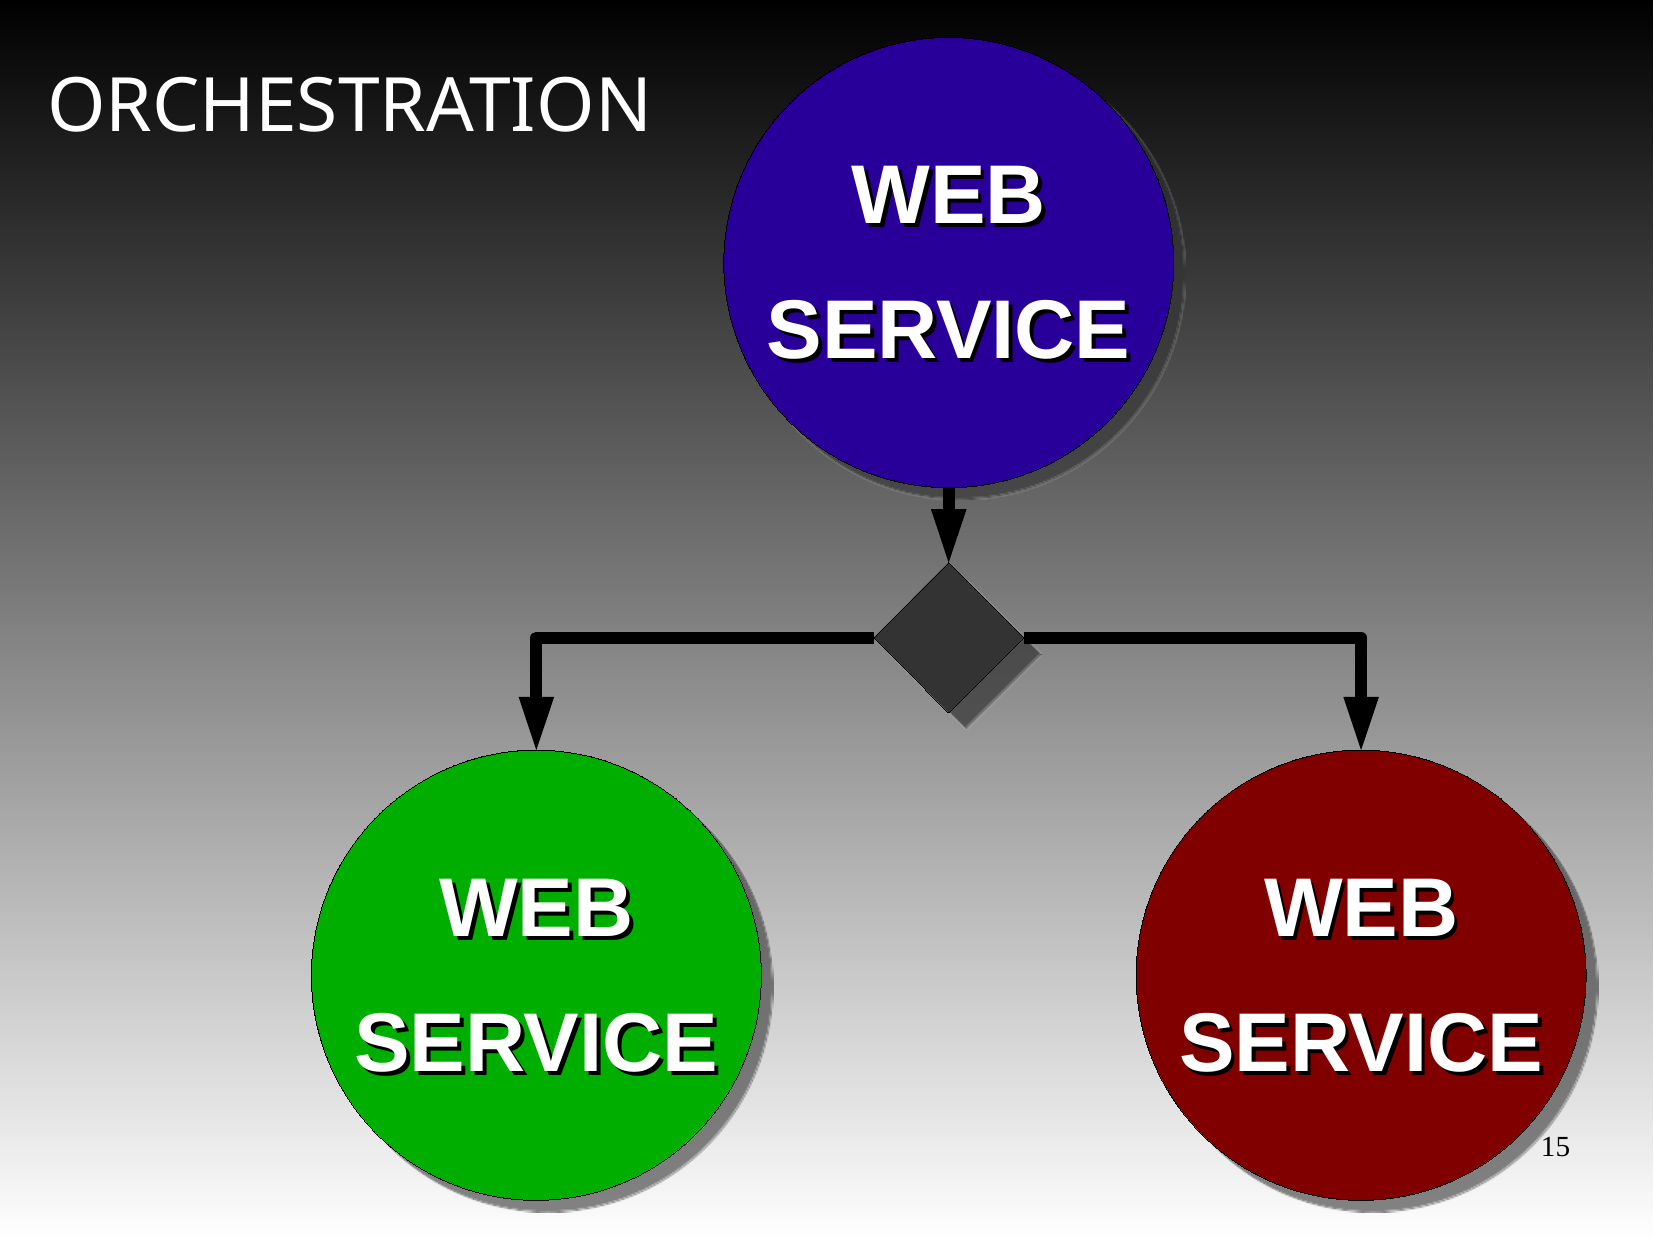

WEB
SERVICE
ORCHESTRATION
WEB
SERVICE
WEB
SERVICE
15